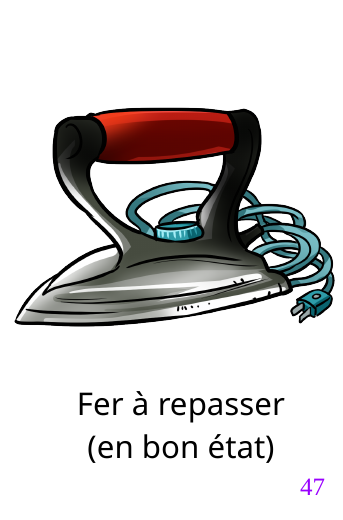

Fer à repasser (en bon état)
47